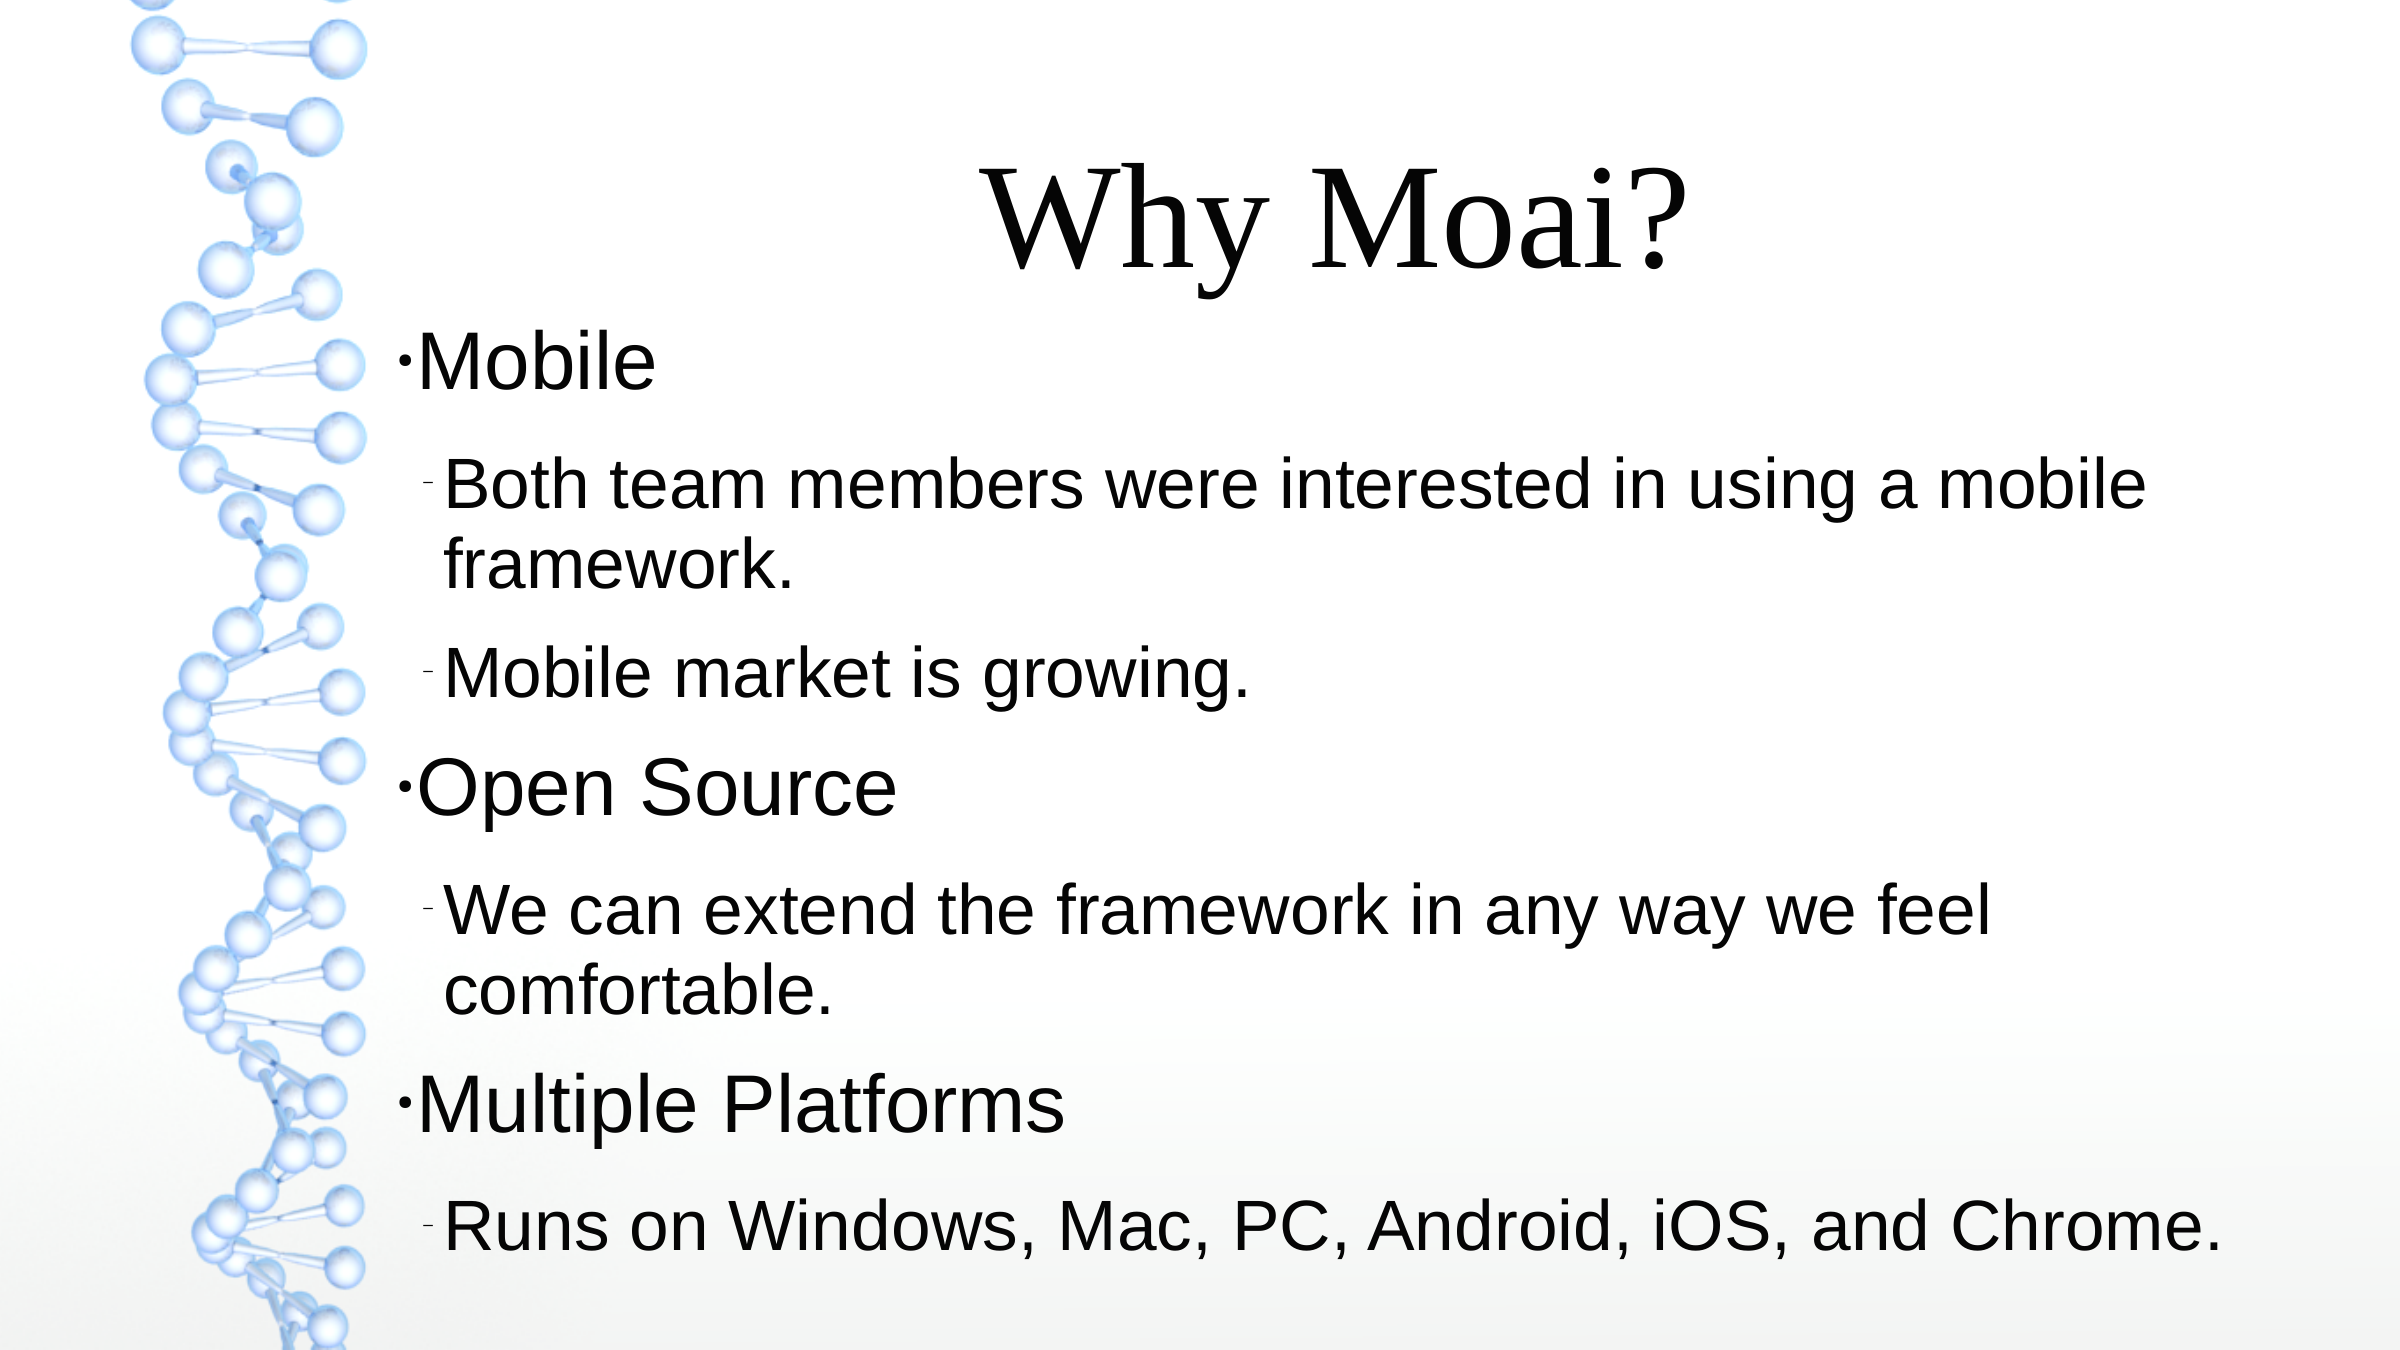

# Why Moai?
Mobile
Both team members were interested in using a mobile framework.
Mobile market is growing.
Open Source
We can extend the framework in any way we feel comfortable.
Multiple Platforms
Runs on Windows, Mac, PC, Android, iOS, and Chrome.